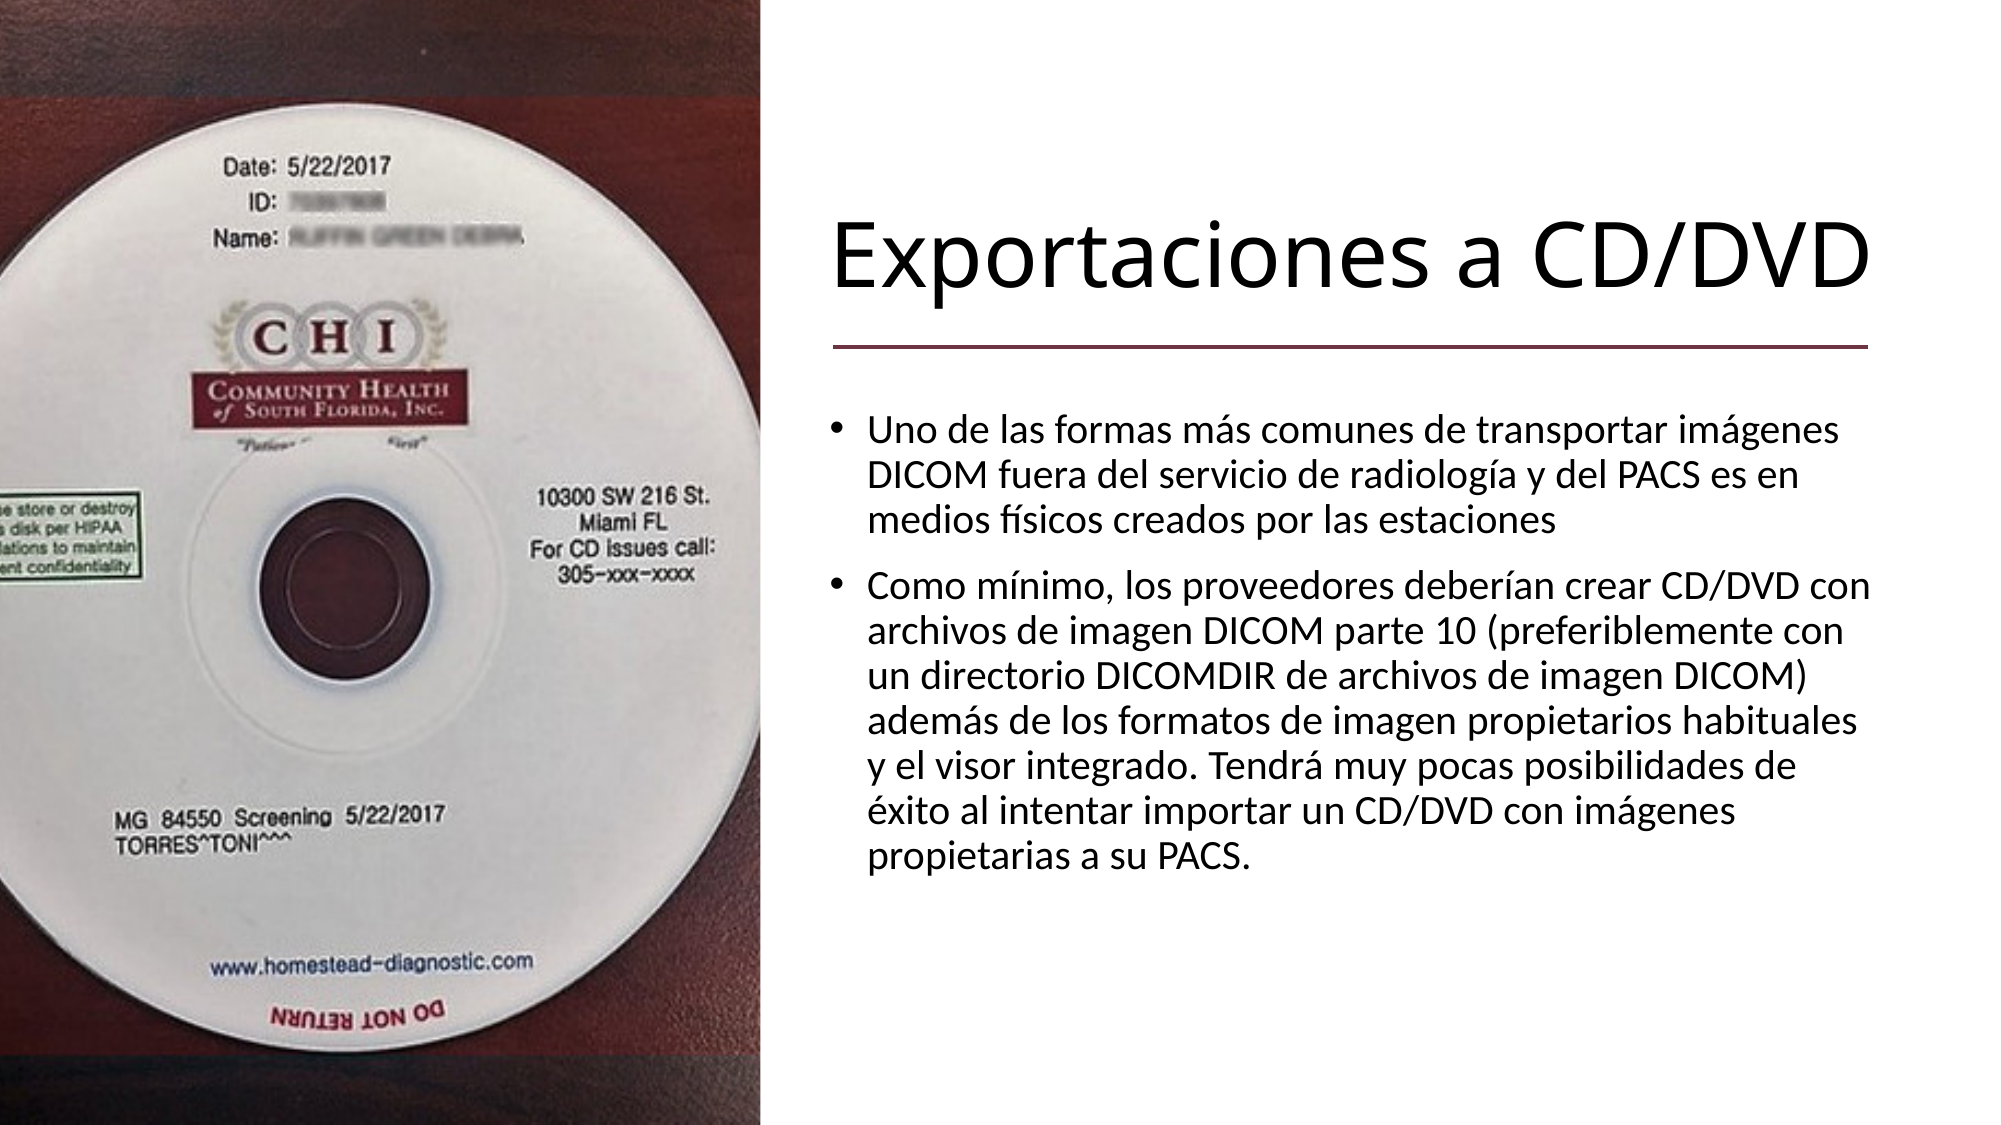

# Exportaciones a CD/DVD
Uno de las formas más comunes de transportar imágenes DICOM fuera del servicio de radiología y del PACS es en medios físicos creados por las estaciones
Como mínimo, los proveedores deberían crear CD/DVD con archivos de imagen DICOM parte 10 (preferiblemente con un directorio DICOMDIR de archivos de imagen DICOM) además de los formatos de imagen propietarios habituales y el visor integrado. Tendrá muy pocas posibilidades de éxito al intentar importar un CD/DVD con imágenes propietarias a su PACS.